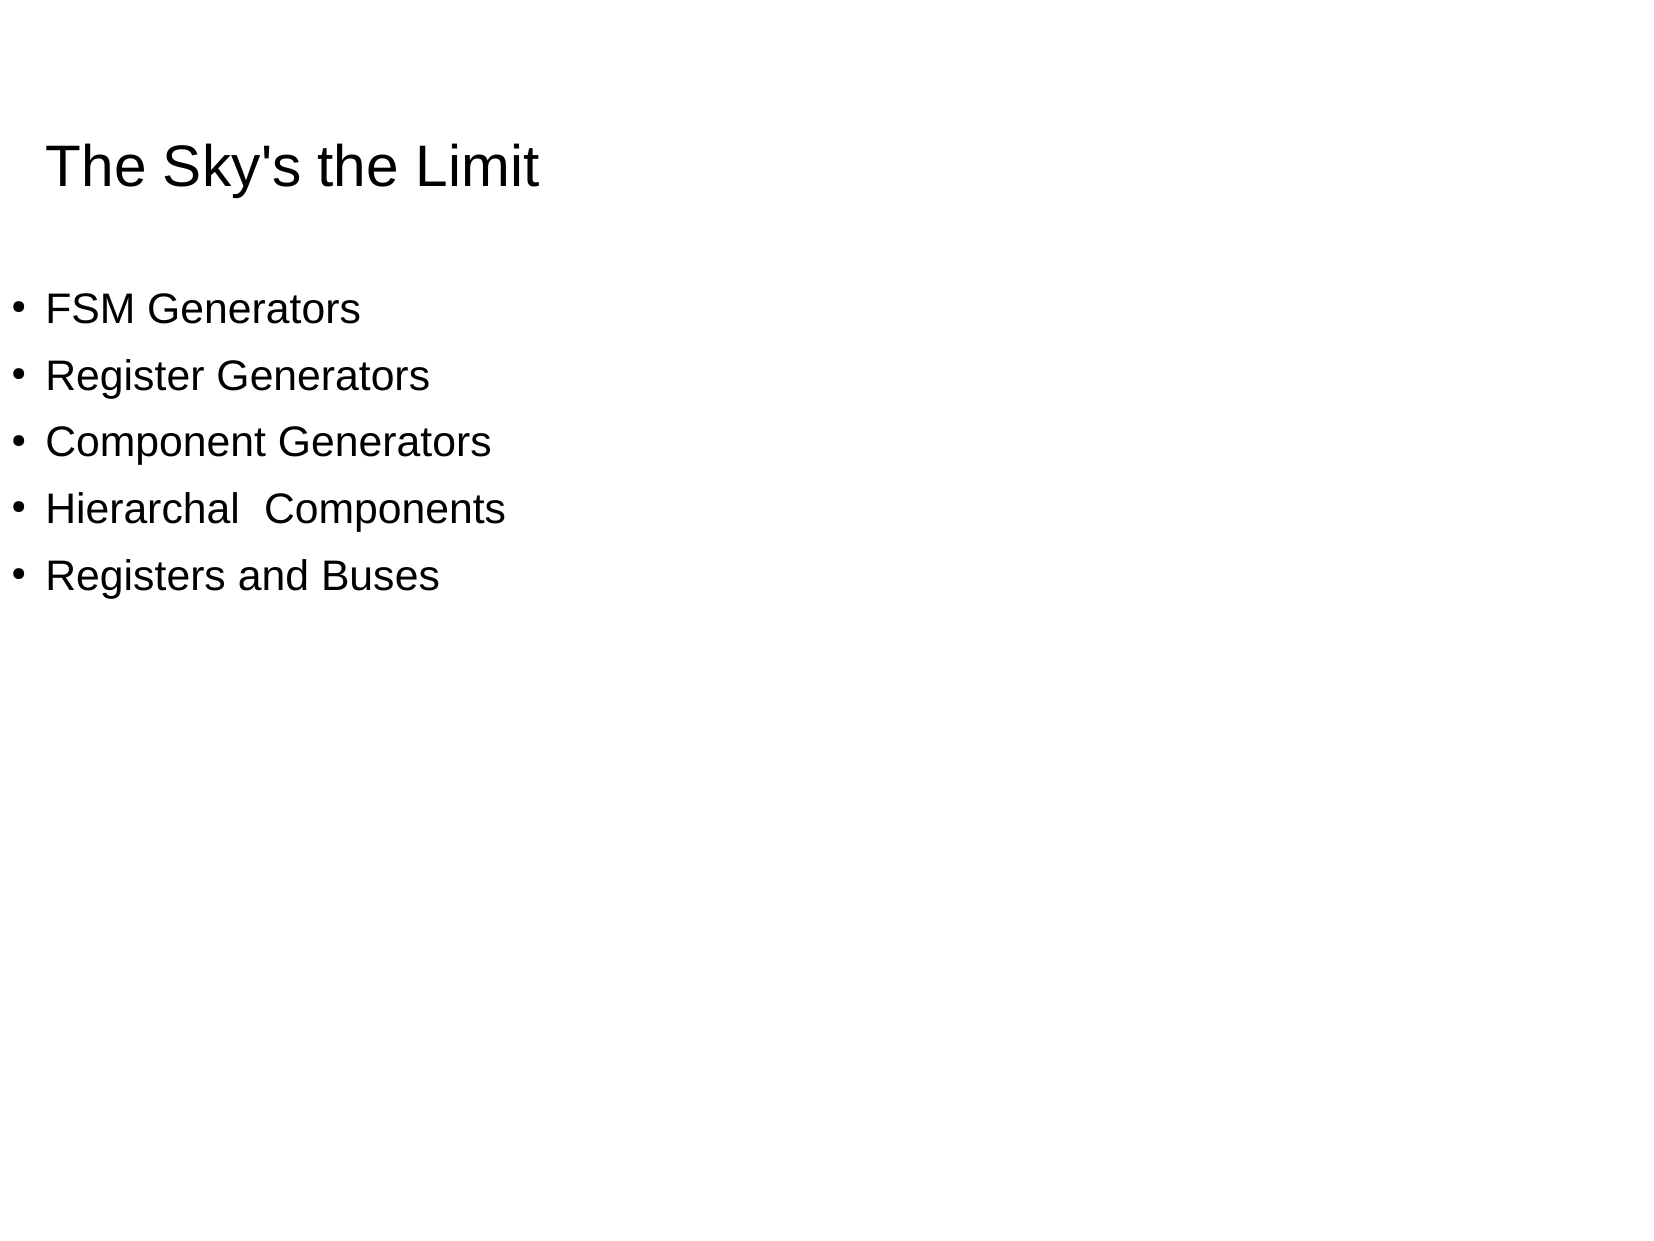

The Sky's the Limit
FSM Generators
Register Generators
Component Generators
Hierarchal Components
Registers and Buses
#